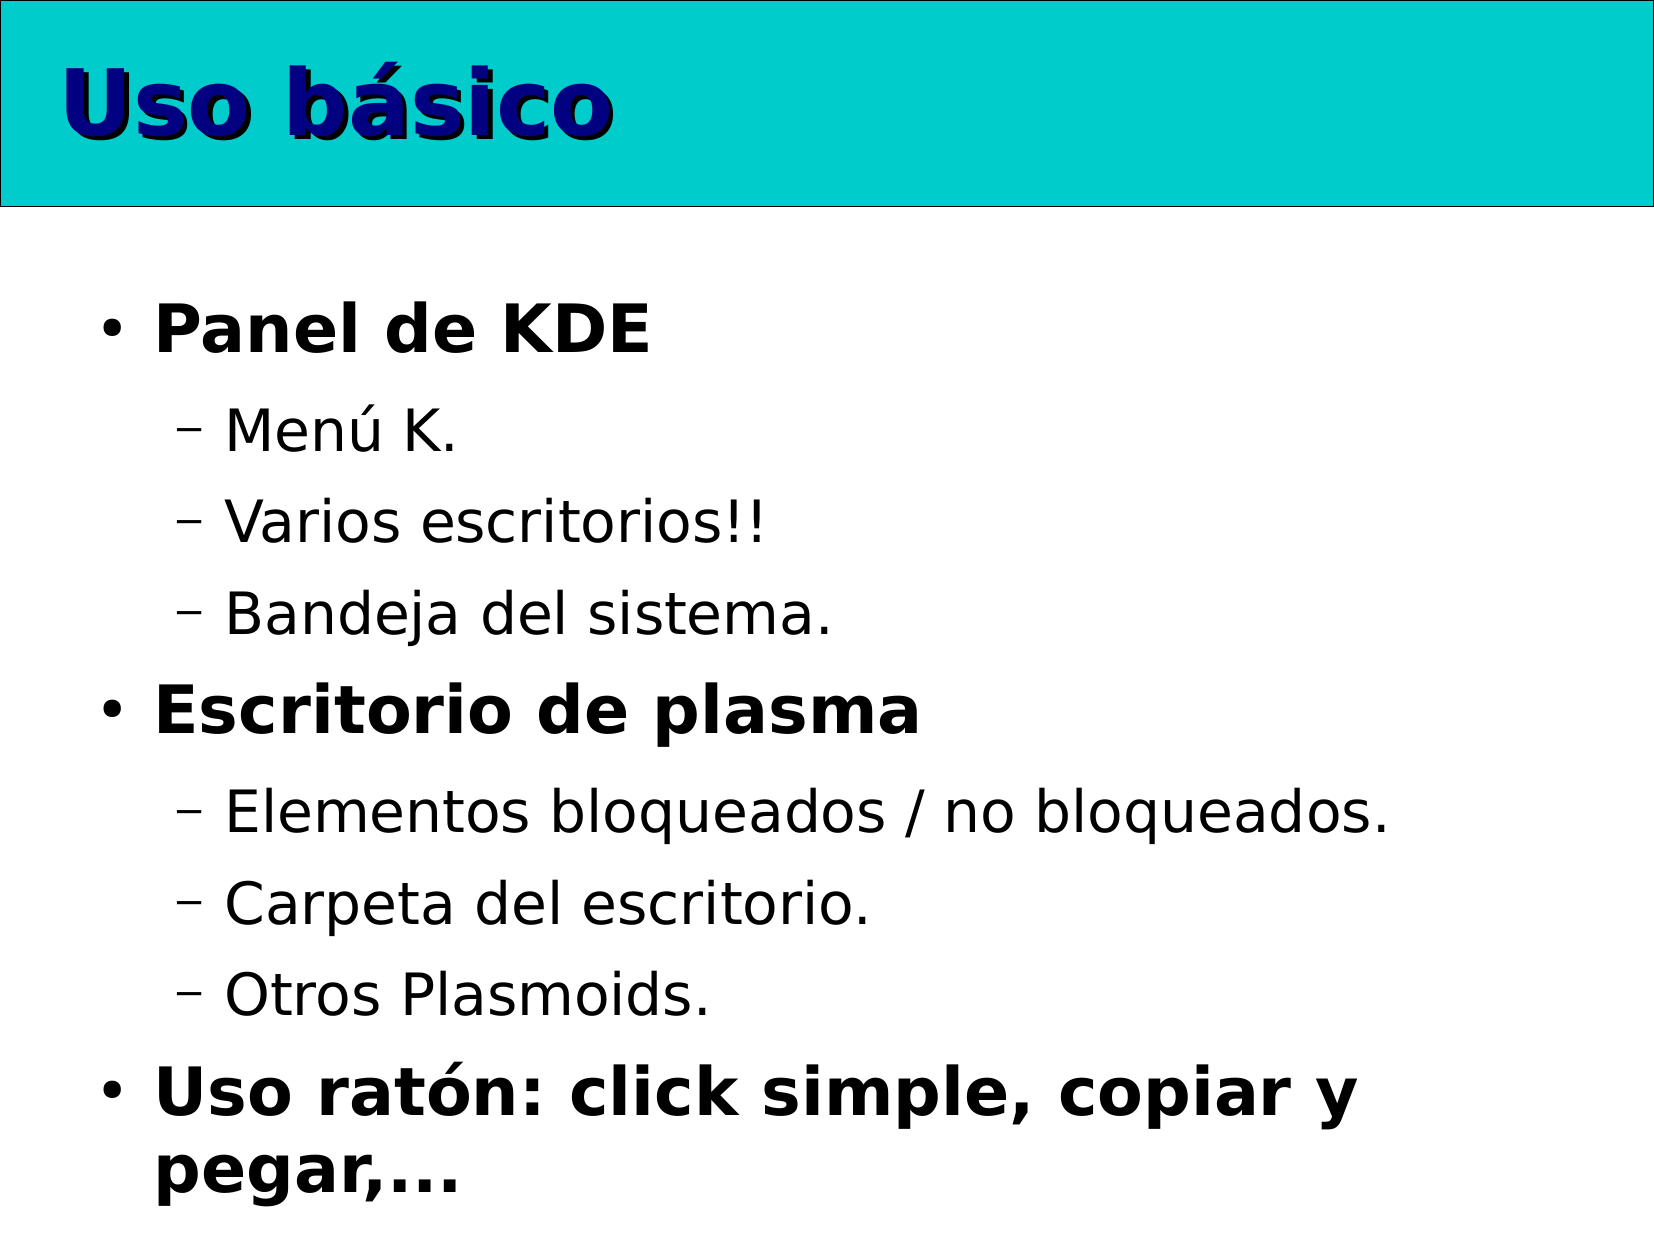

# Uso básico
Panel de KDE
Menú K.
Varios escritorios!!
Bandeja del sistema.
Escritorio de plasma
Elementos bloqueados / no bloqueados.
Carpeta del escritorio.
Otros Plasmoids.
Uso ratón: click simple, copiar y pegar,...